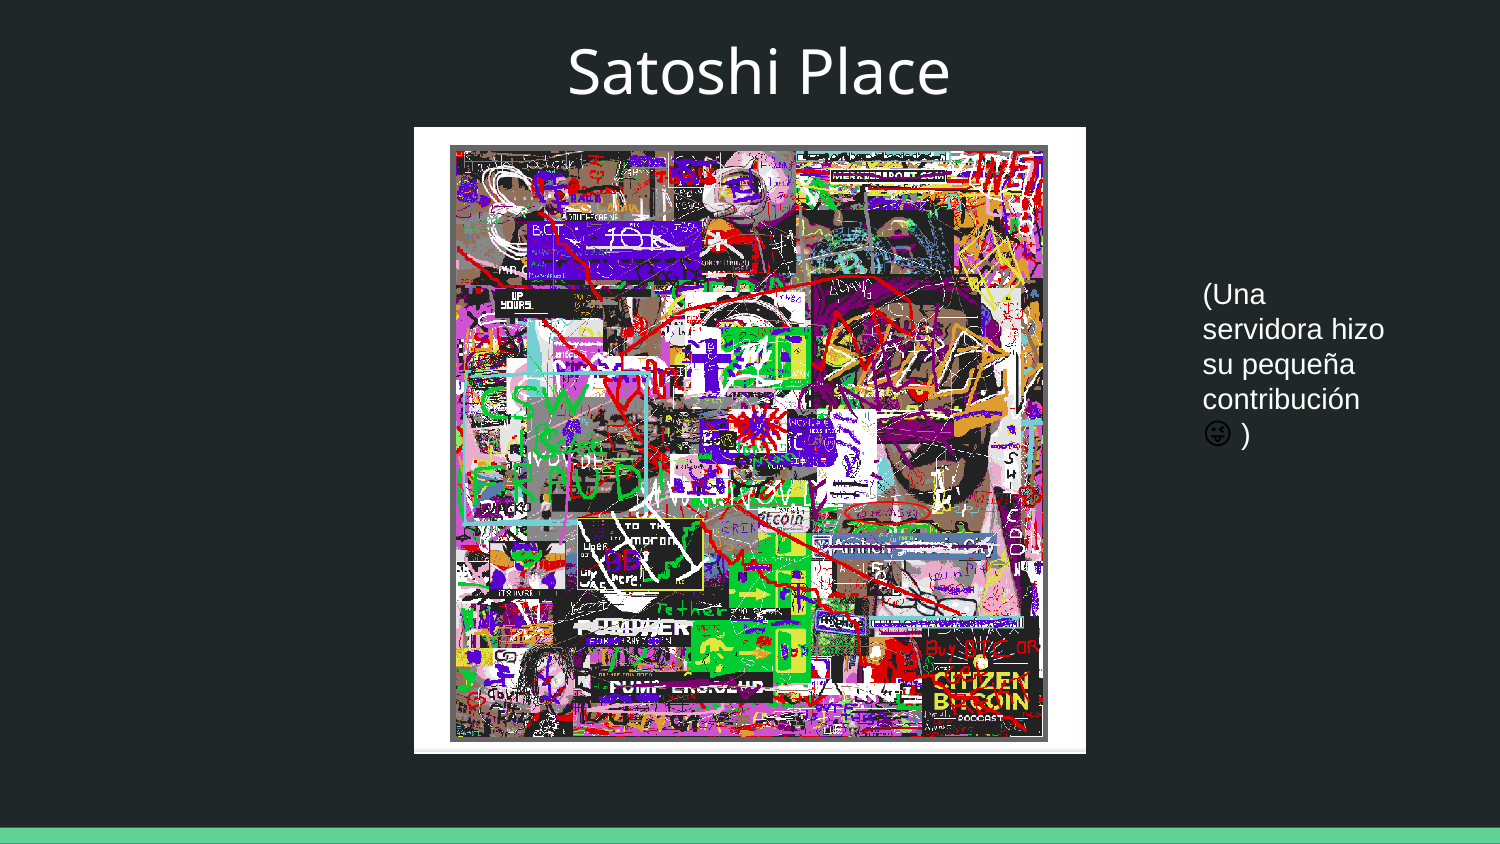

Satoshi Place
(Una servidora hizo su pequeña contribución 😜 )